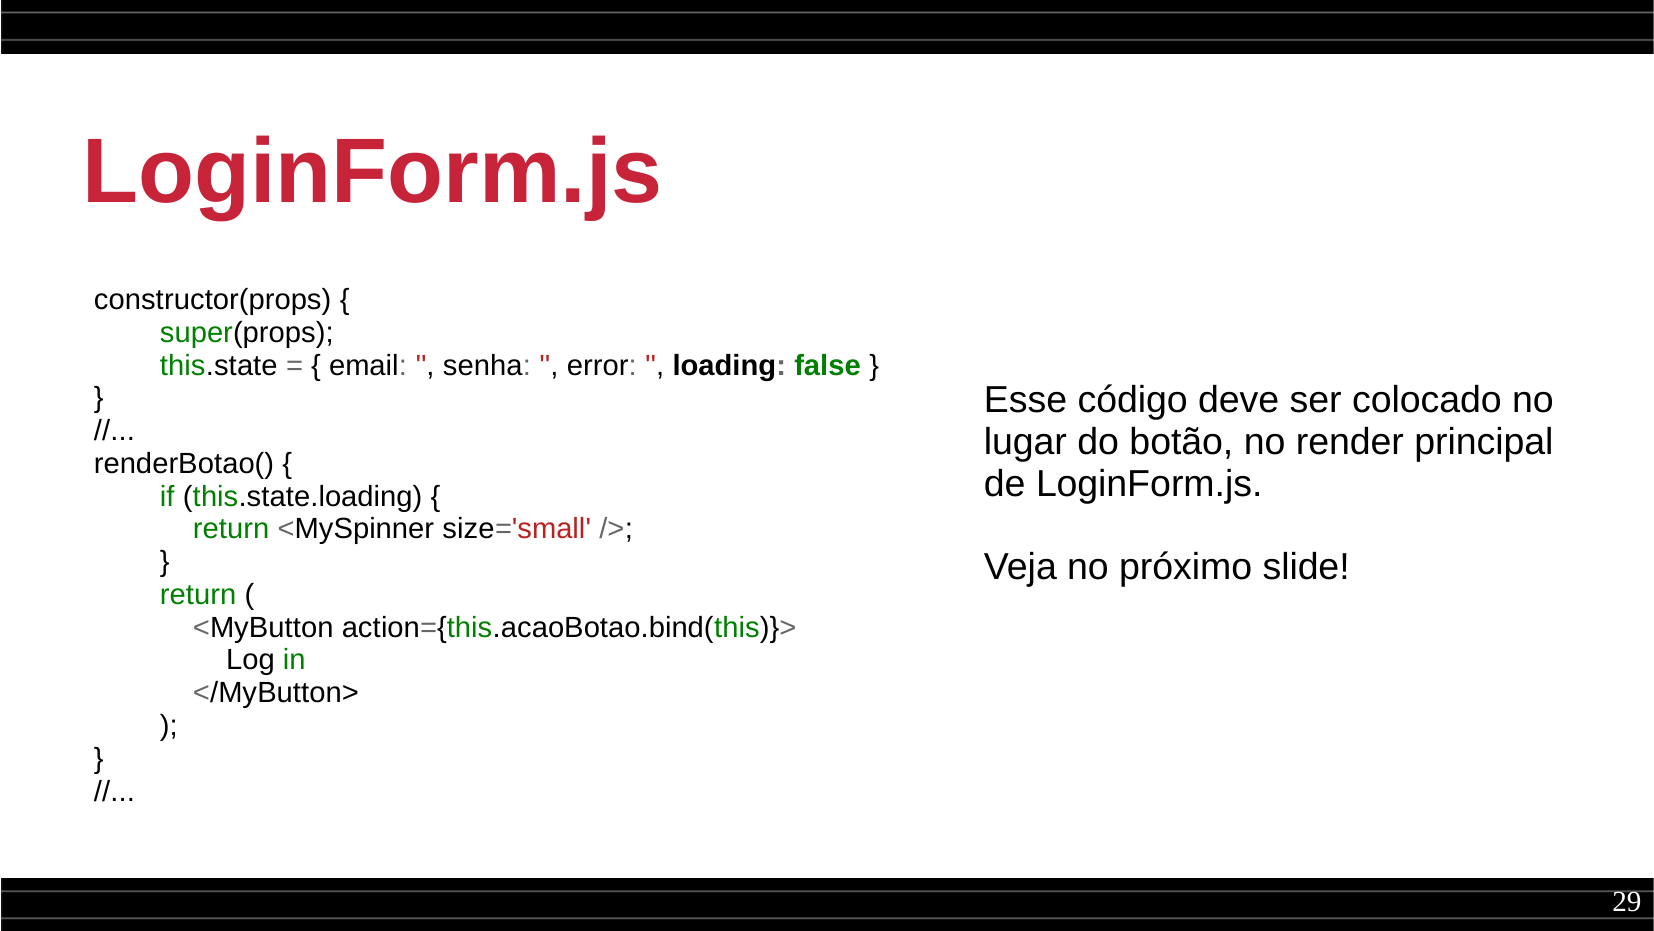

# LoginForm.js
constructor(props) {
 super(props);
 this.state = { email: '', senha: '', error: '', loading: false }
}
//...
renderBotao() {
 if (this.state.loading) {
 return <MySpinner size='small' />;
 }
 return (
 <MyButton action={this.acaoBotao.bind(this)}>
 Log in
 </MyButton>
 );
}
//...
Esse código deve ser colocado no
lugar do botão, no render principal
de LoginForm.js.
Veja no próximo slide!